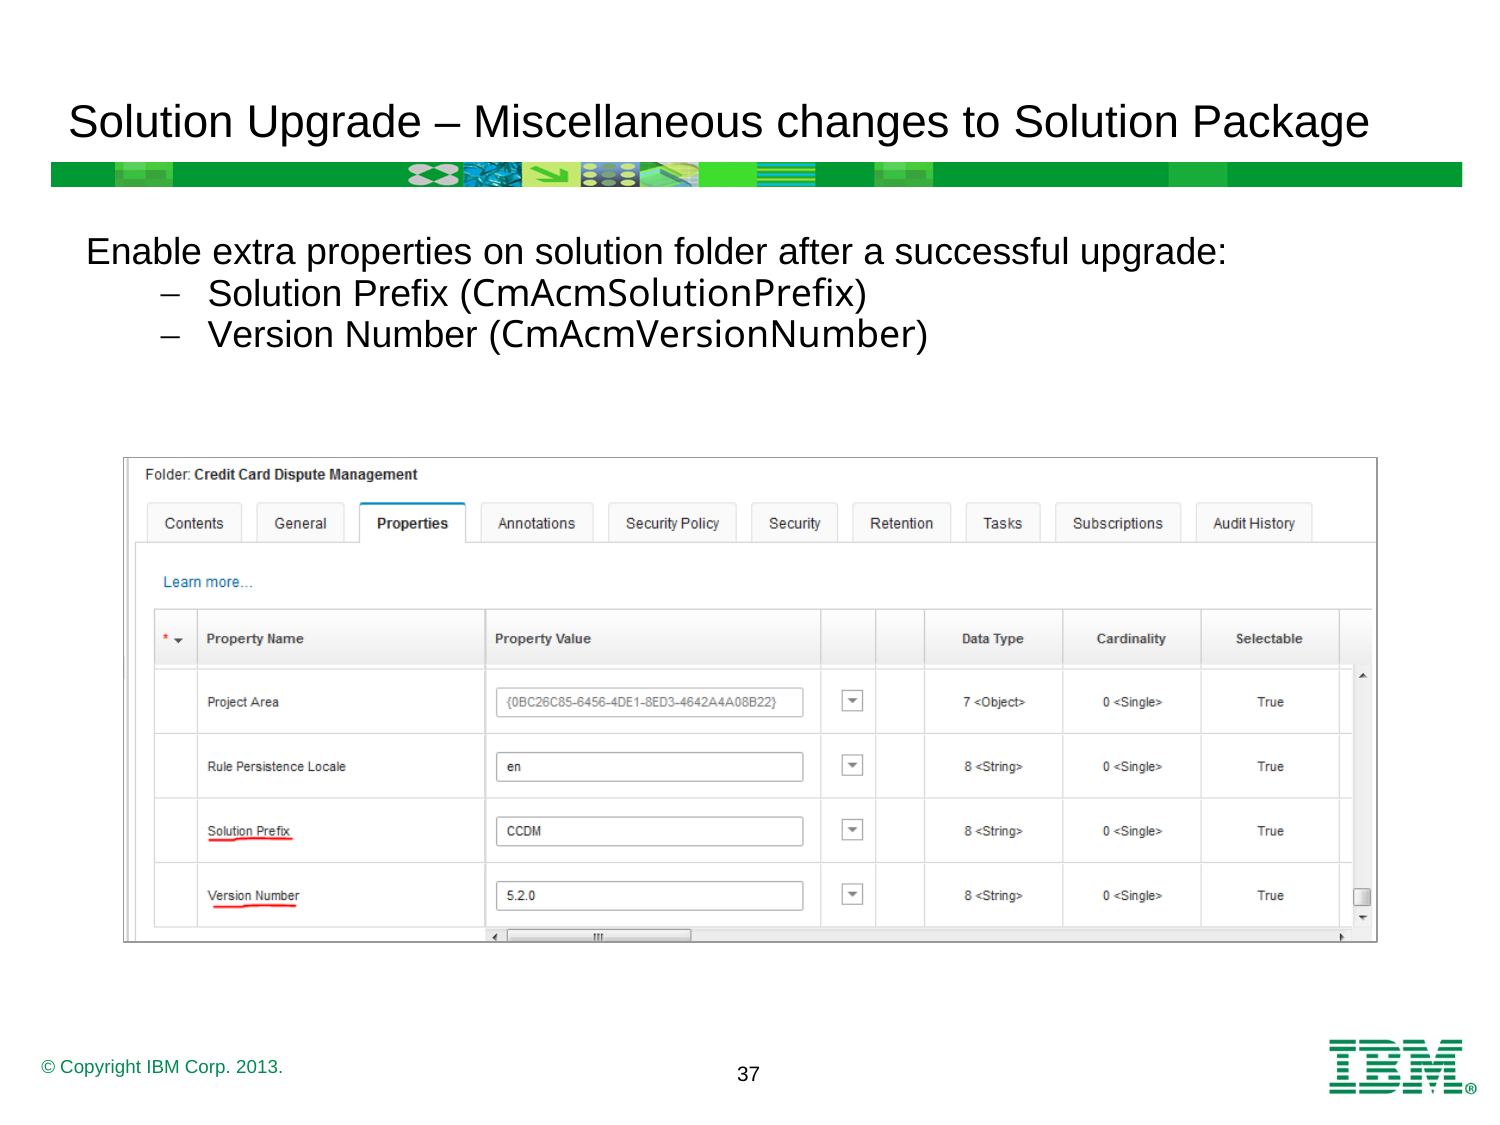

# Solution Upgrade – Miscellaneous changes to Solution Package
Enable extra properties on solution folder after a successful upgrade:
Solution Prefix (CmAcmSolutionPrefix)
Version Number (CmAcmVersionNumber)
37